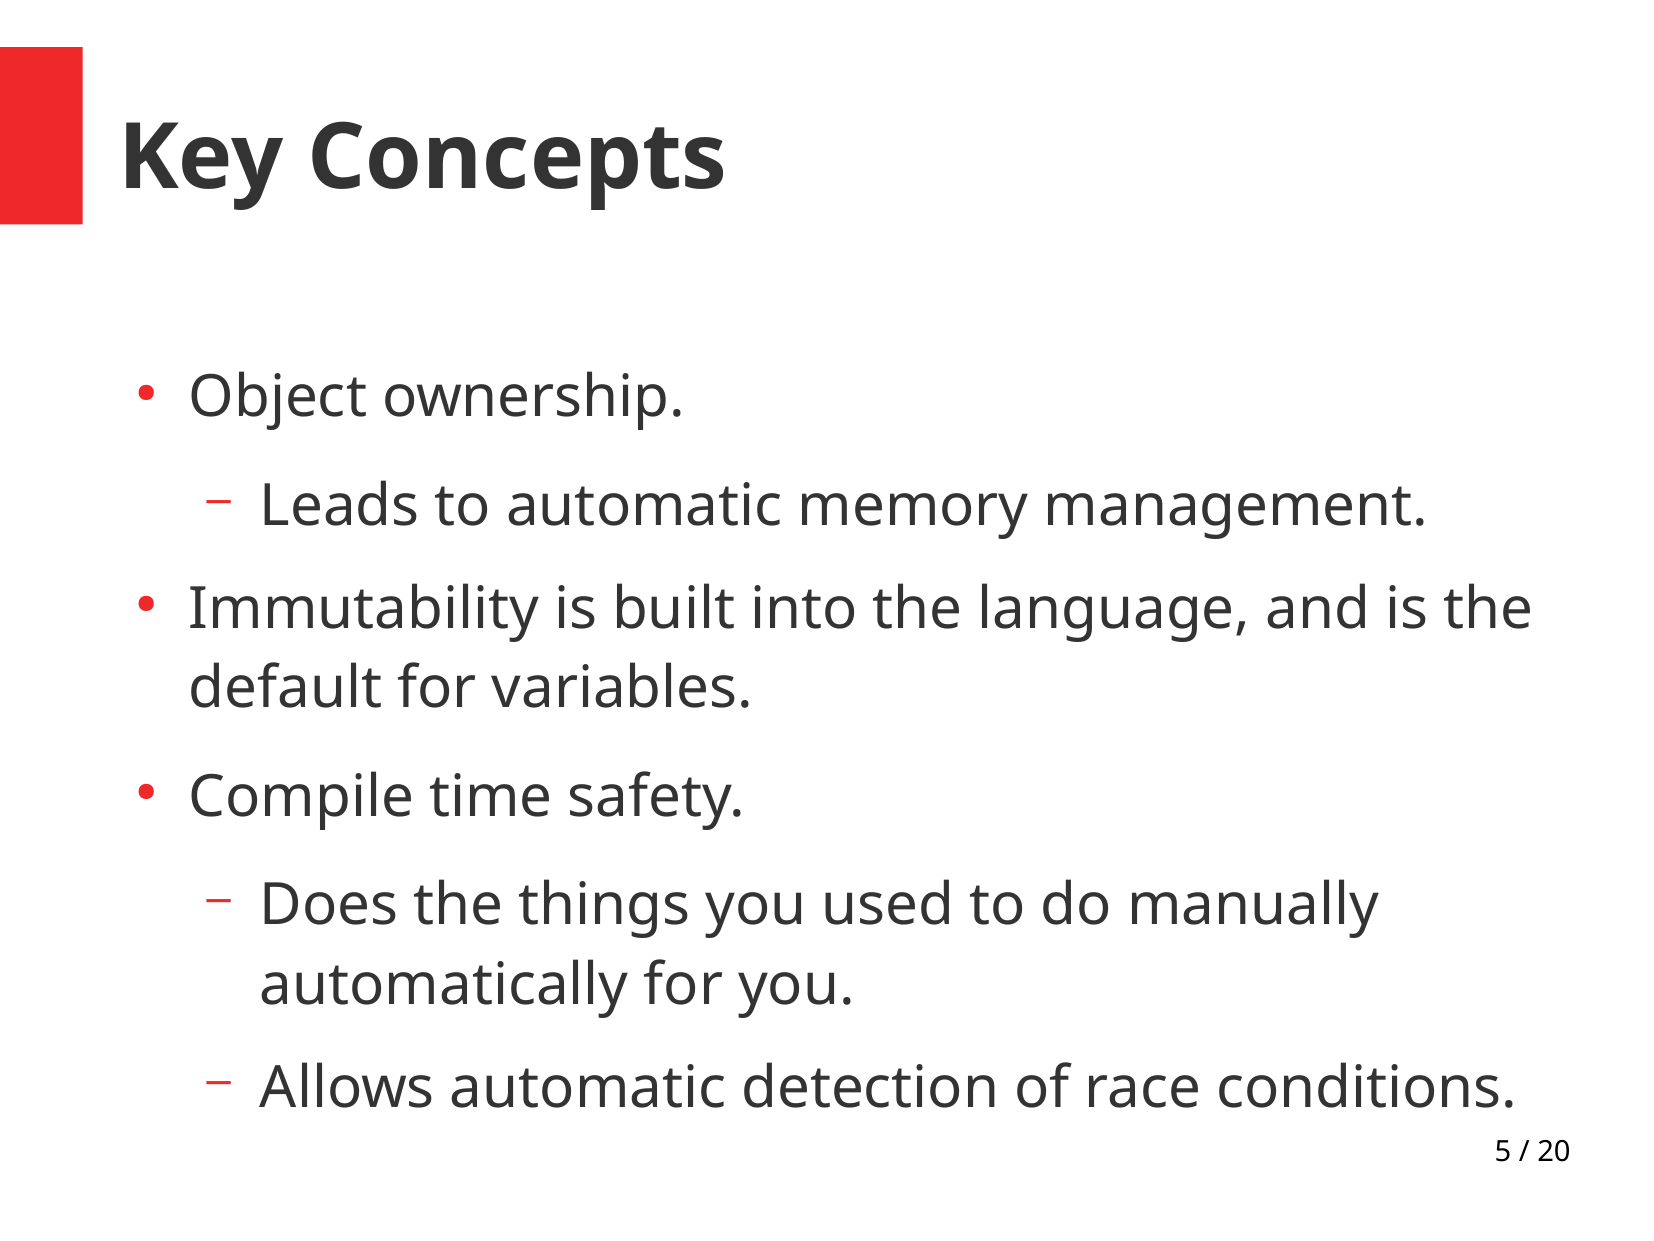

# Key Concepts
Object ownership.
Leads to automatic memory management.
Immutability is built into the language, and is the default for variables.
Compile time safety.
Does the things you used to do manually automatically for you.
Allows automatic detection of race conditions.
5